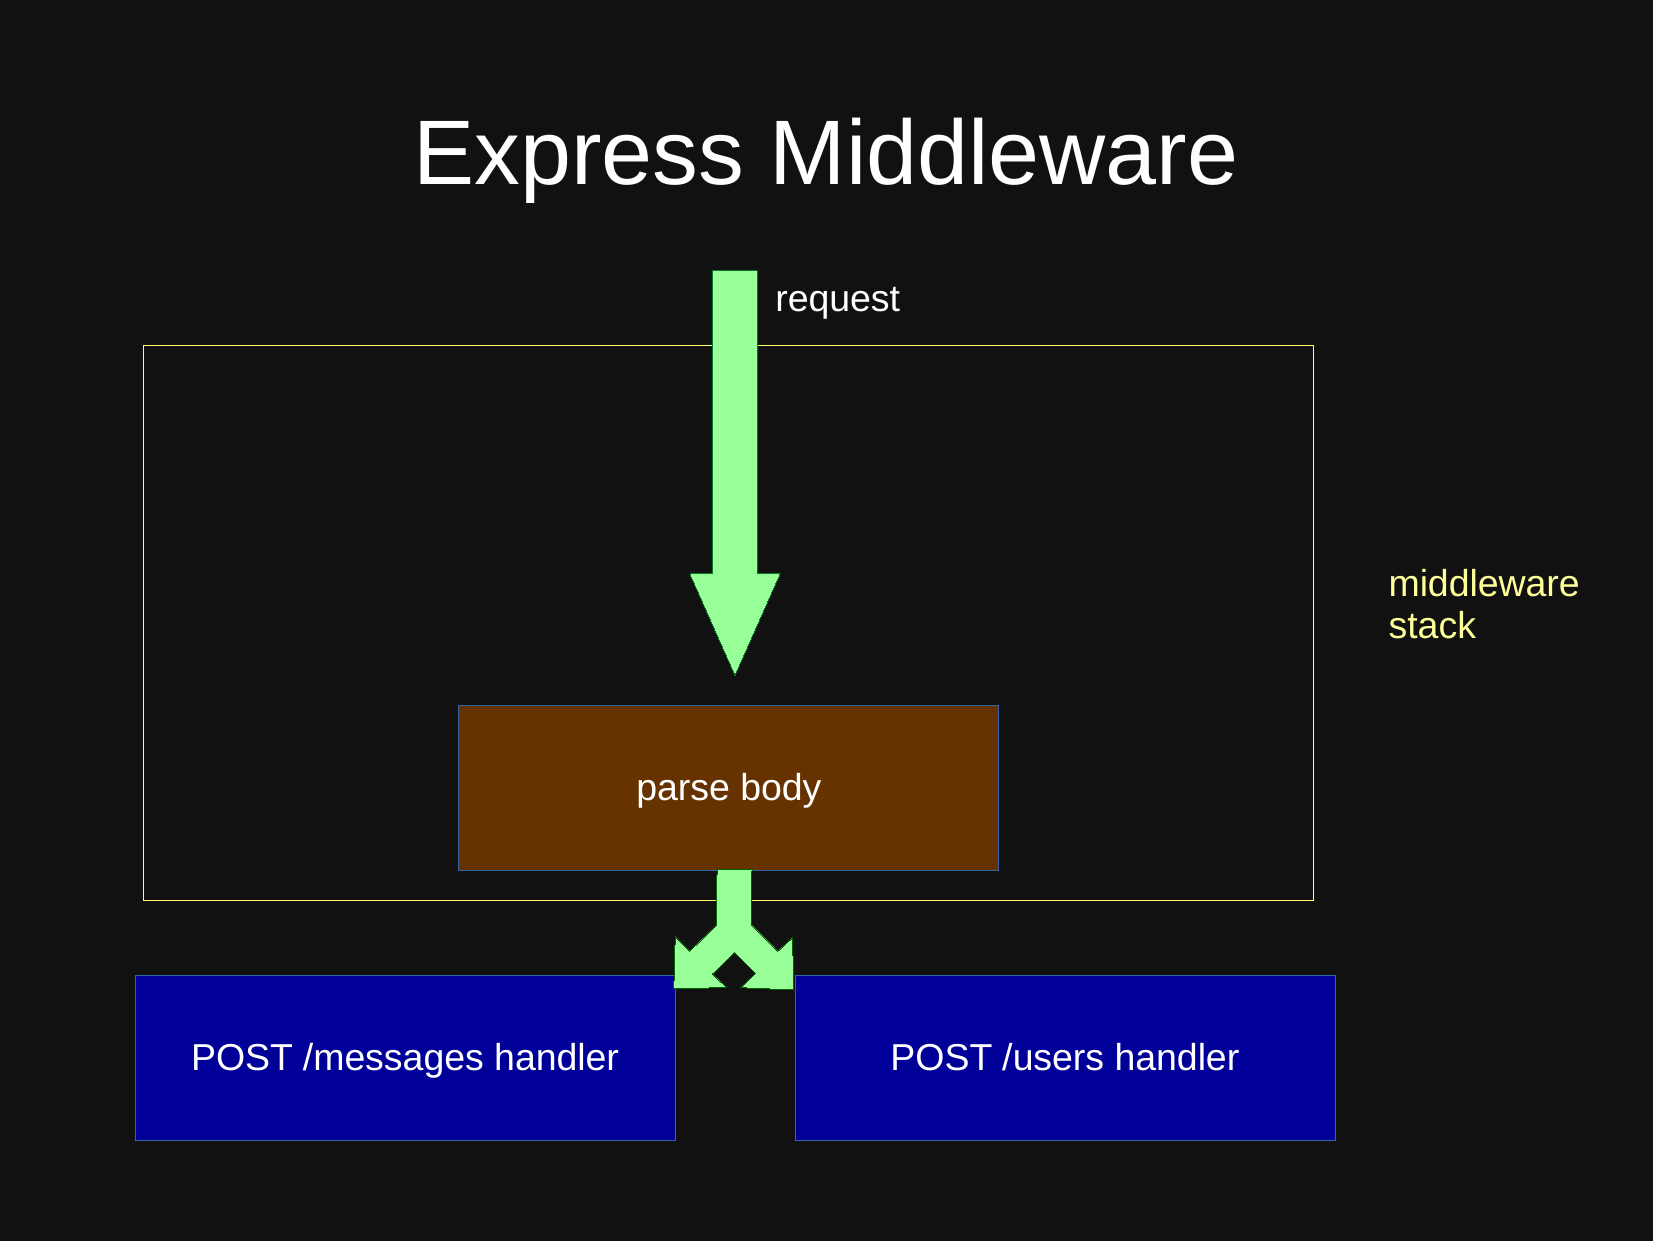

# Express Middleware
request
middleware
stack
parse body
POST /messages handler
POST /users handler